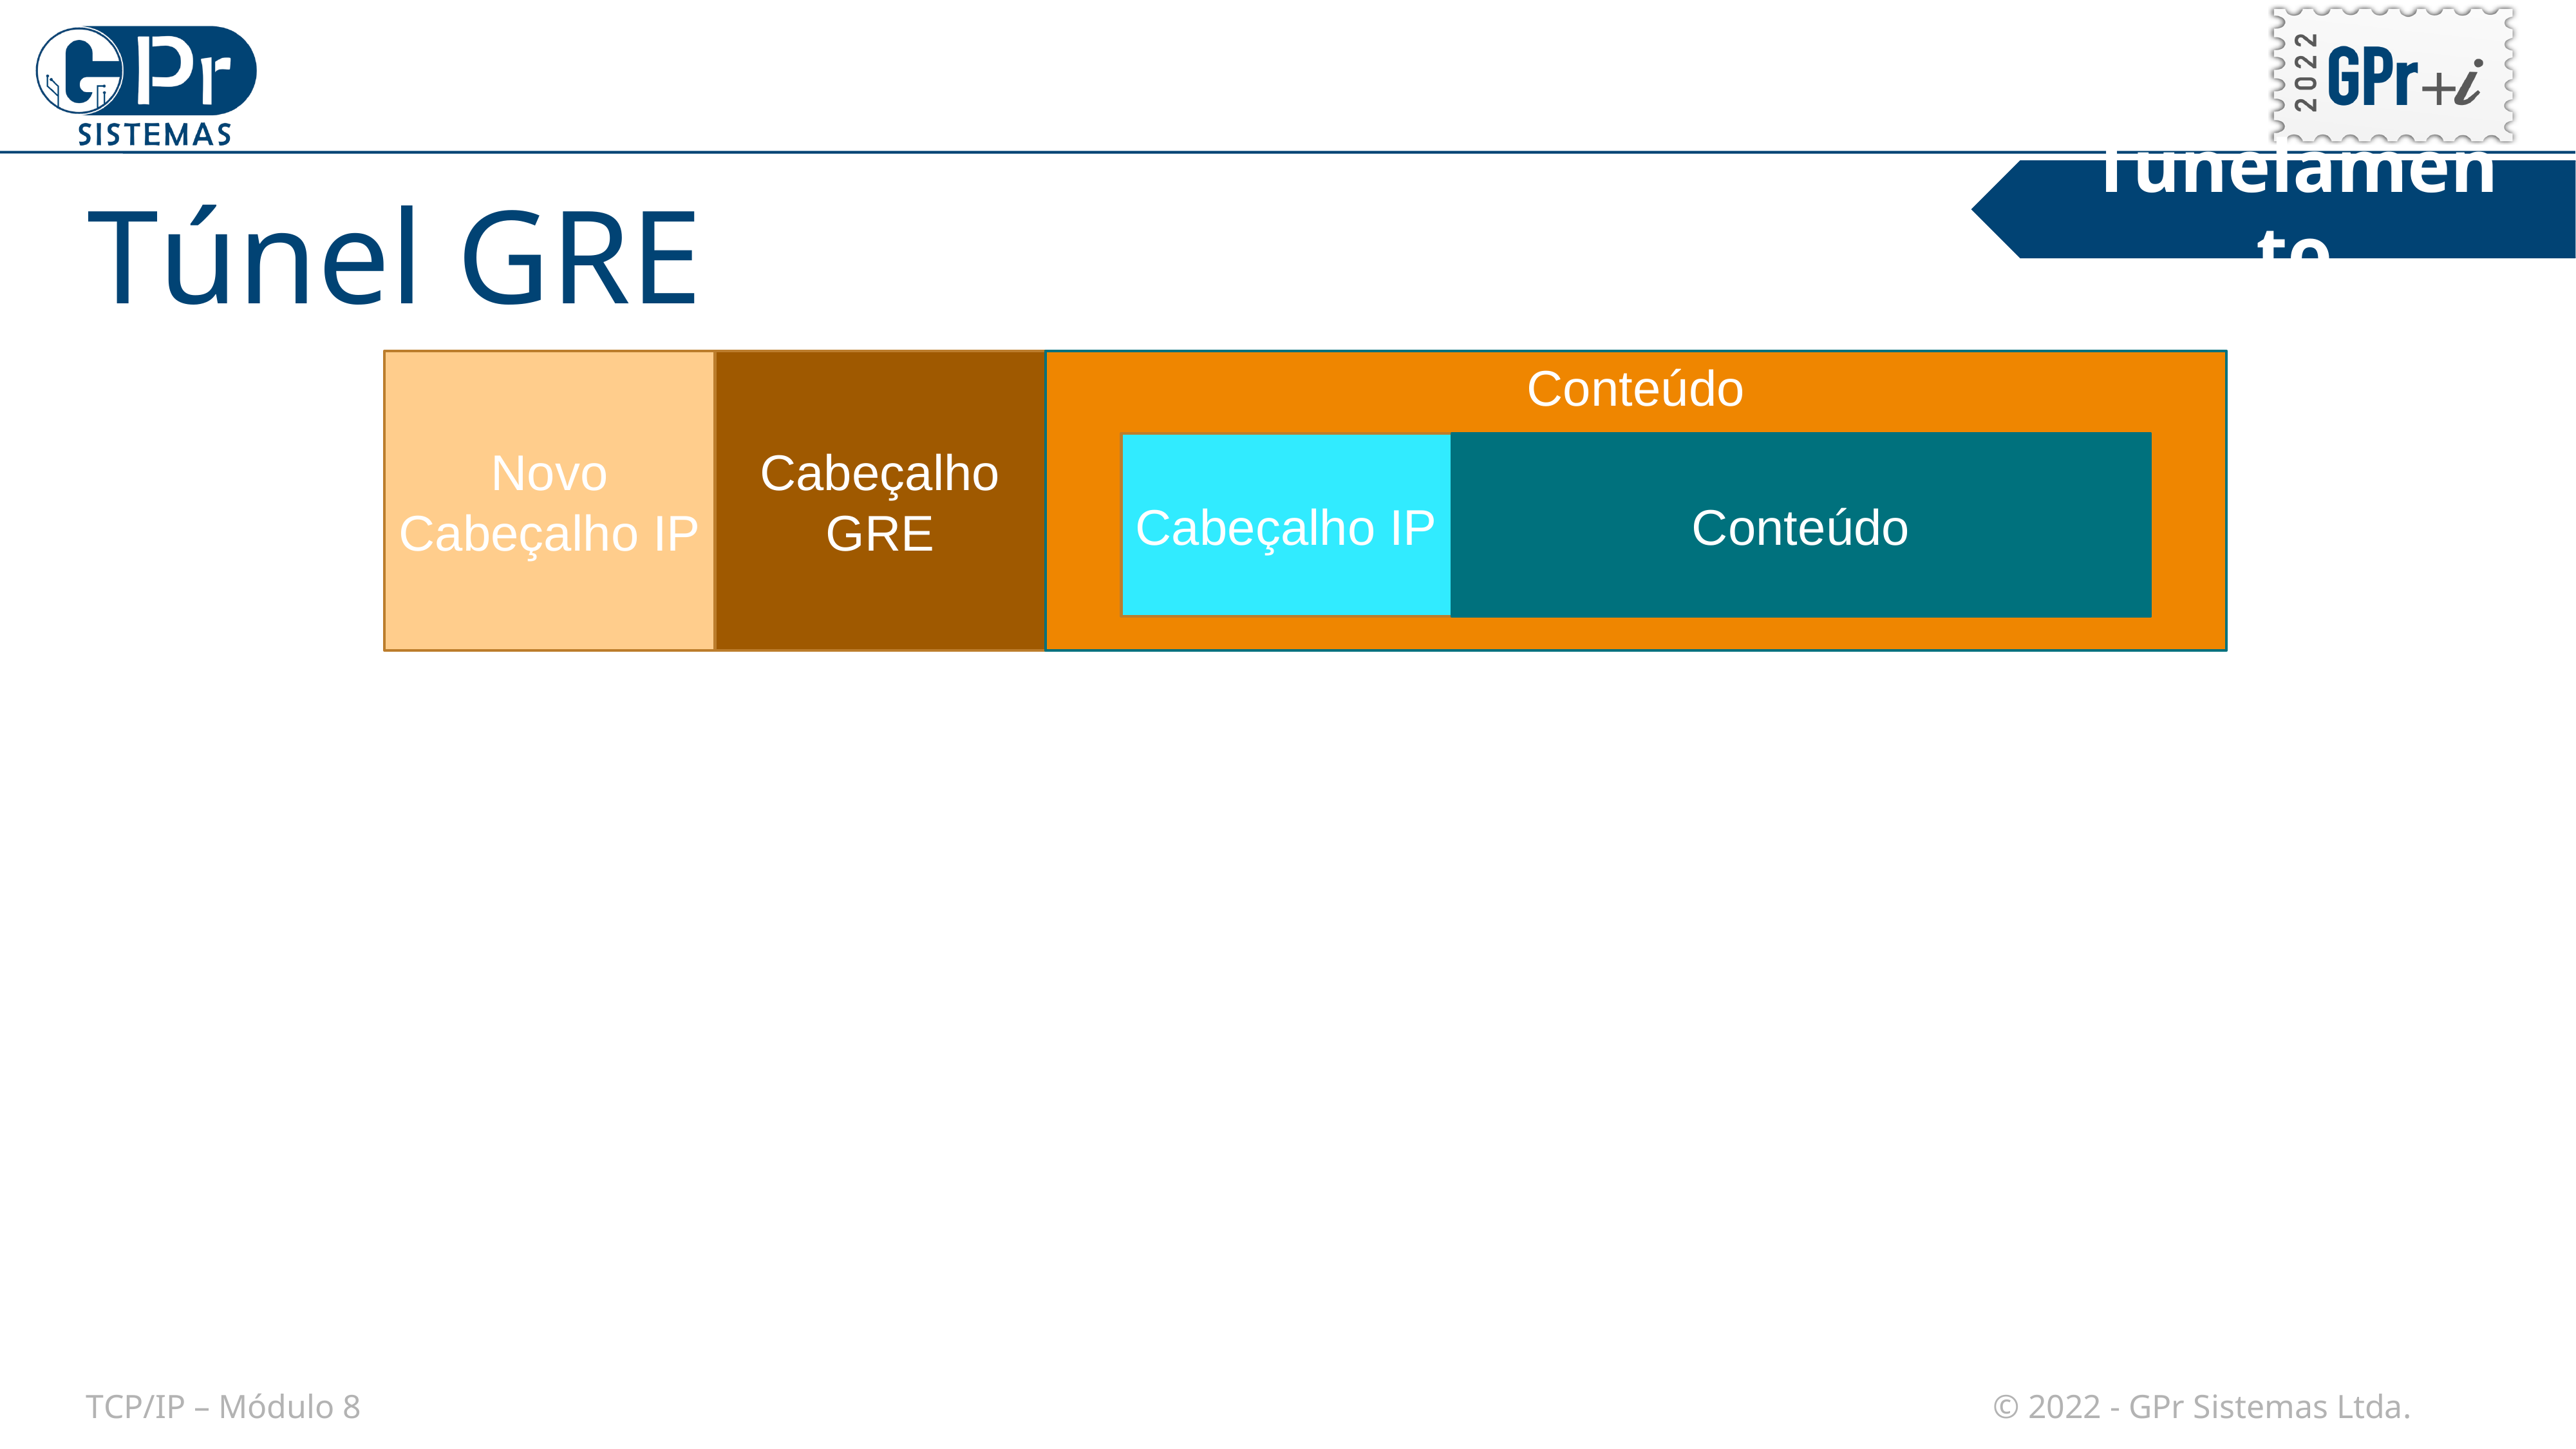

Tunelamento
# Túnel GRE
Novo Cabeçalho IP
Cabeçalho GRE
Conteúdo
Cabeçalho IP
Conteúdo